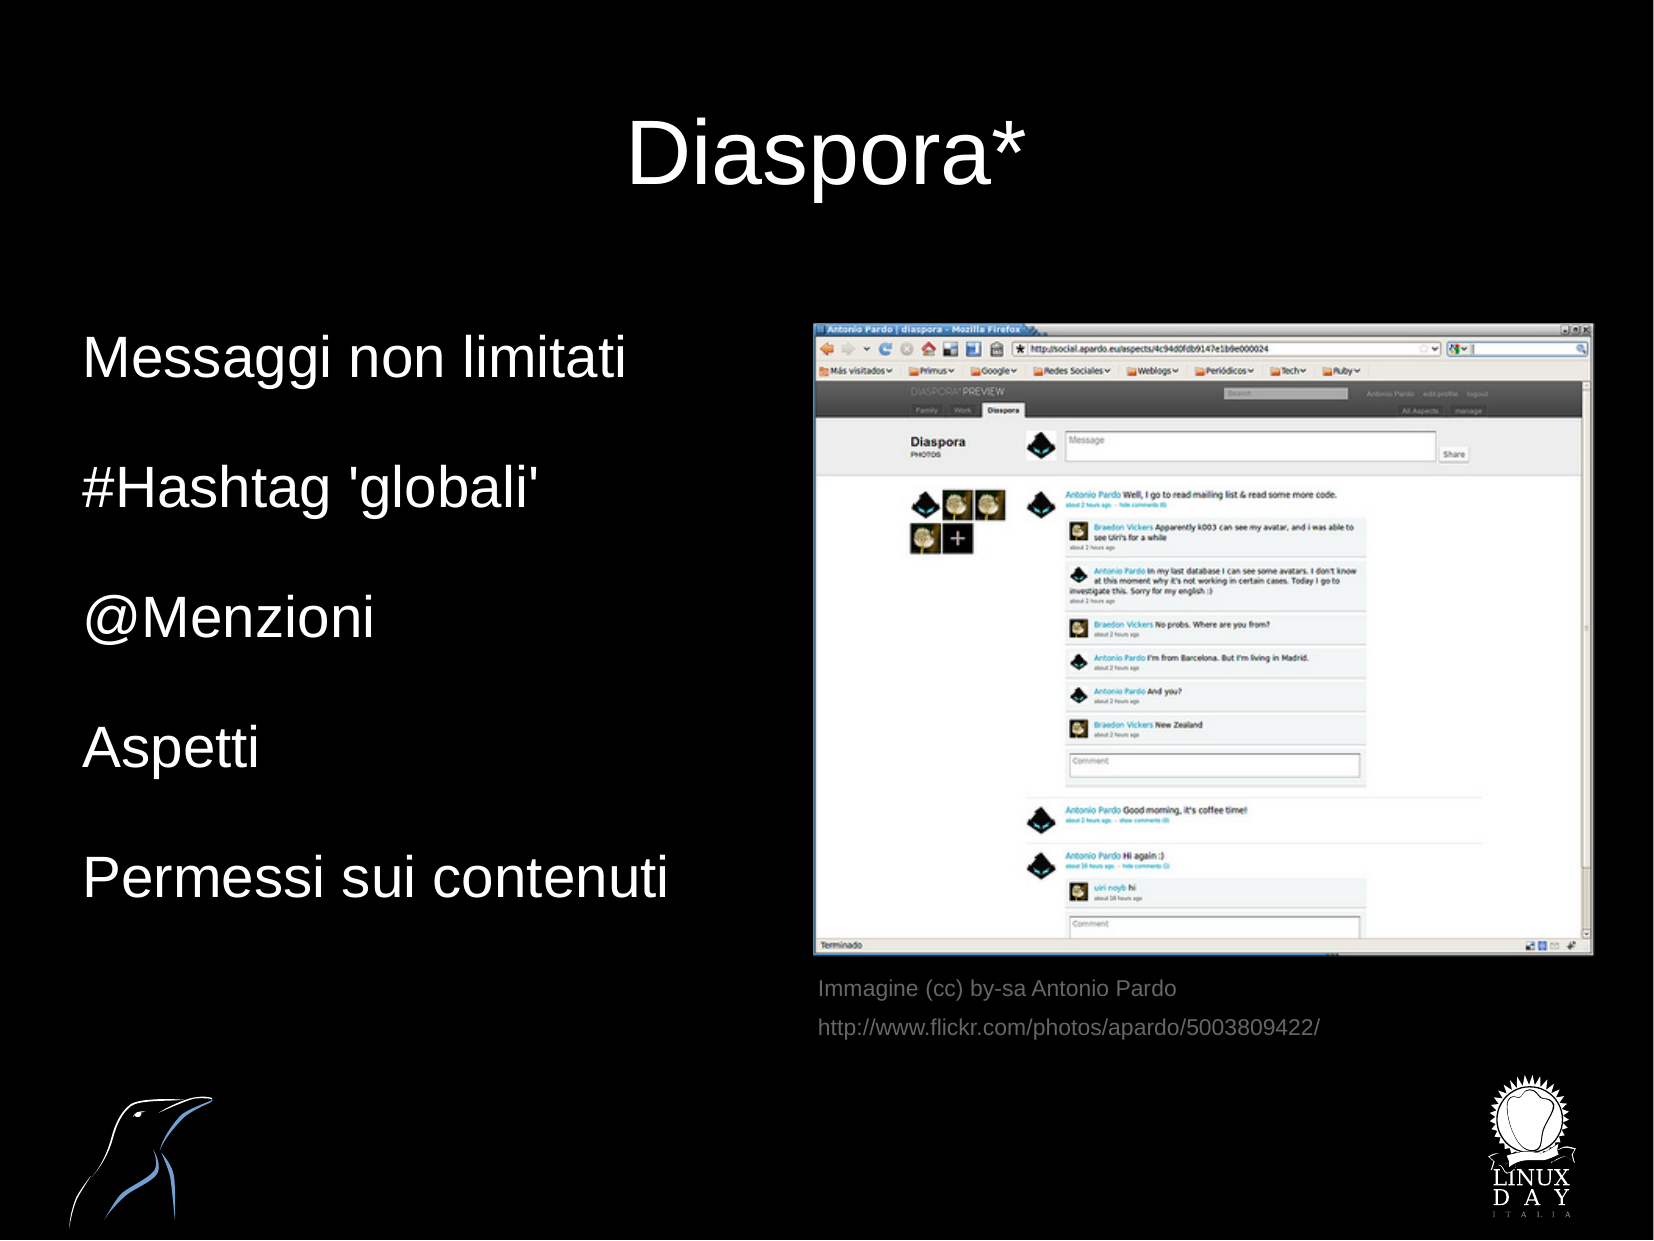

# Diaspora*
Messaggi non limitati
#Hashtag 'globali'
@Menzioni
Aspetti
Permessi sui contenuti
Immagine (cc) by-sa Antonio Pardo http://www.flickr.com/photos/apardo/5003809422/